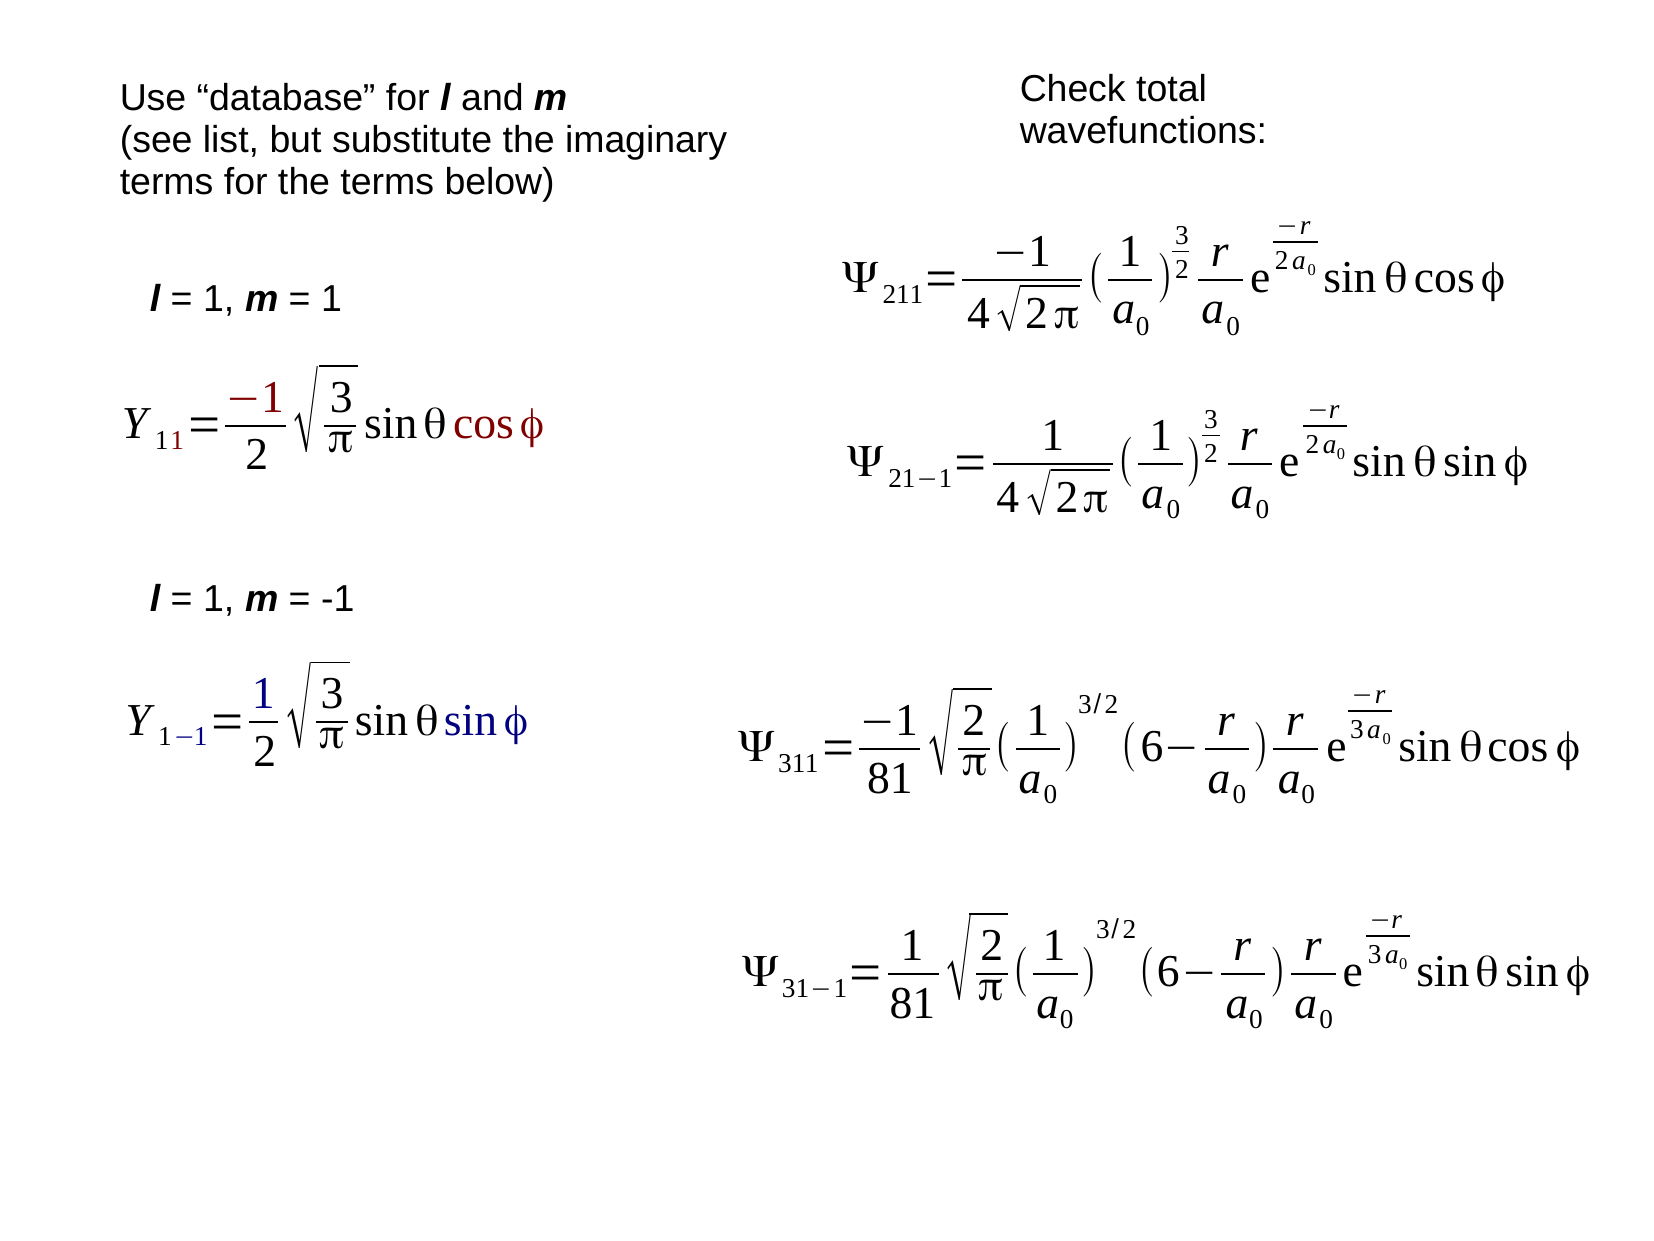

Check total wavefunctions:
Use “database” for l and m
(see list, but substitute the imaginary terms for the terms below)
l = 1, m = 1
l = 1, m = -1